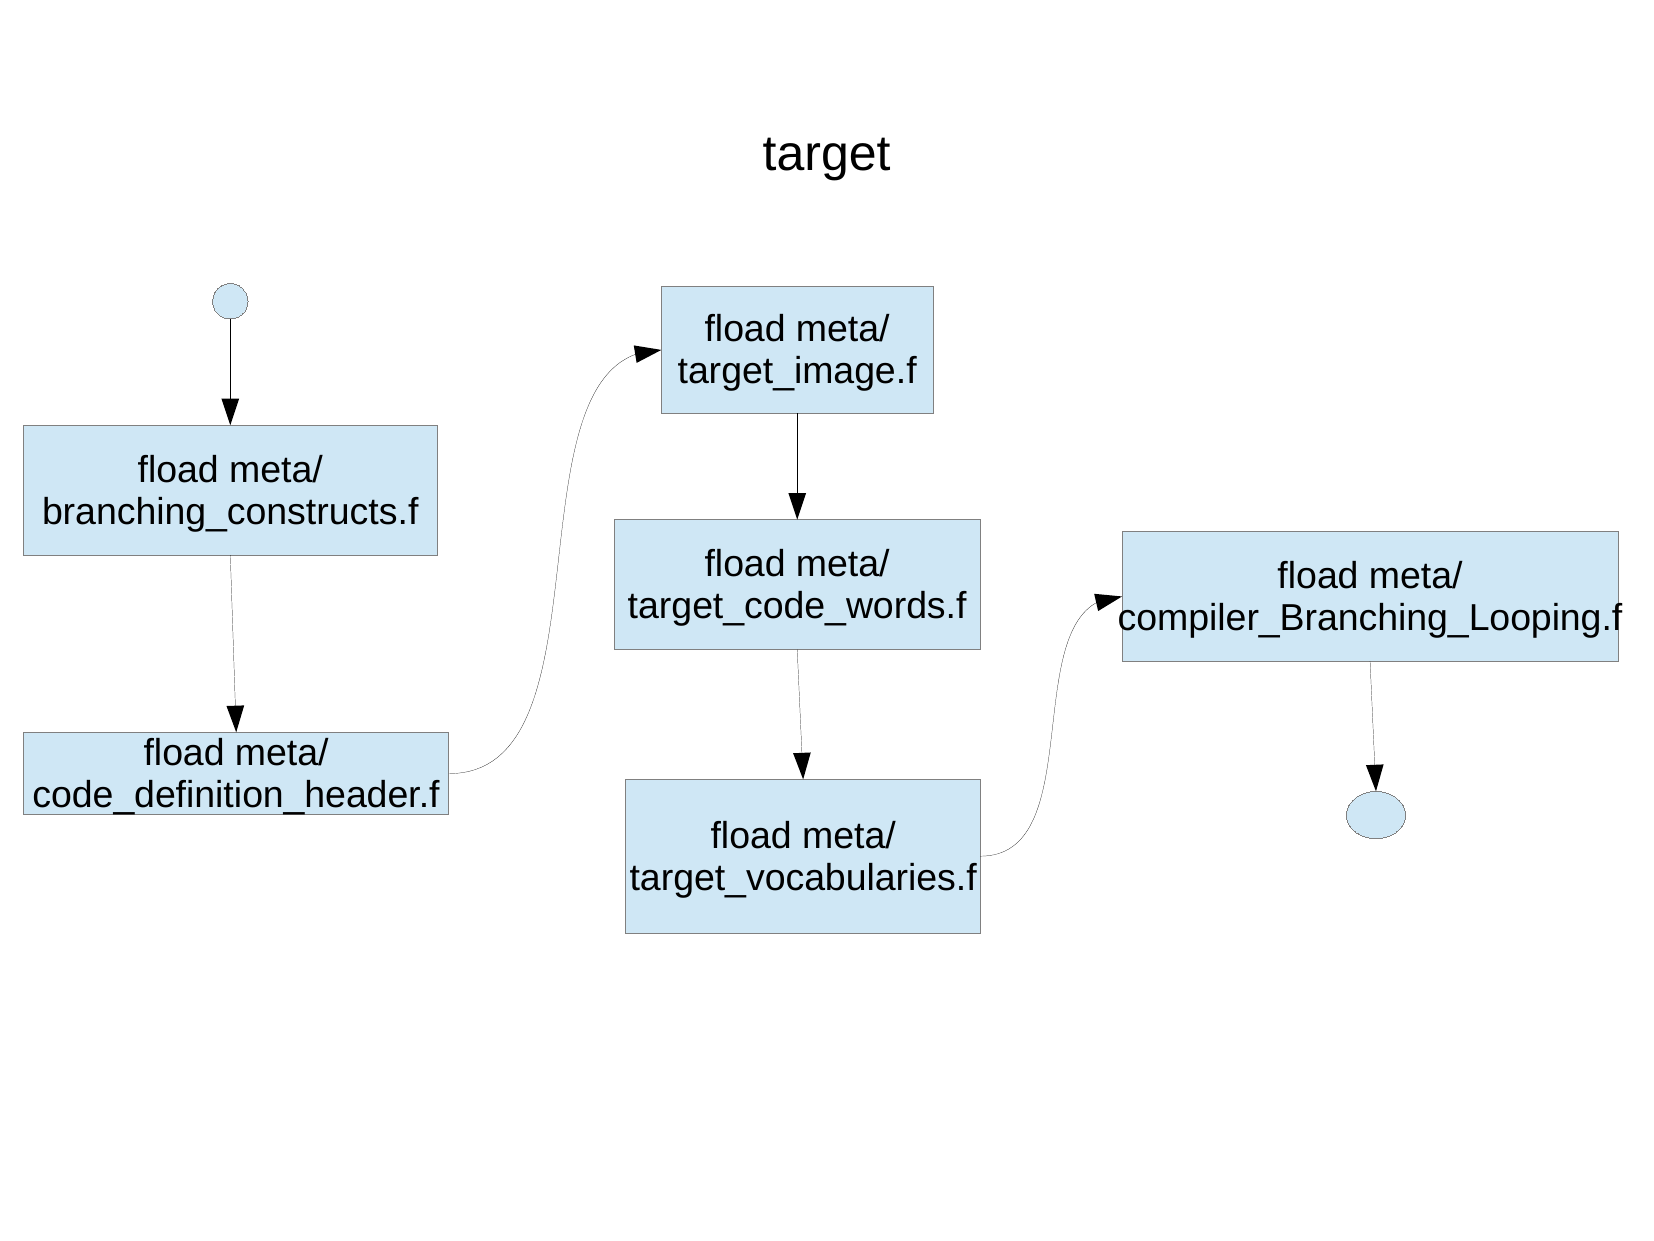

# target
fload meta/
target_image.f
fload meta/
branching_constructs.f
fload meta/
target_code_words.f
fload meta/
compiler_Branching_Looping.f
fload meta/
code_definition_header.f
fload meta/
target_vocabularies.f